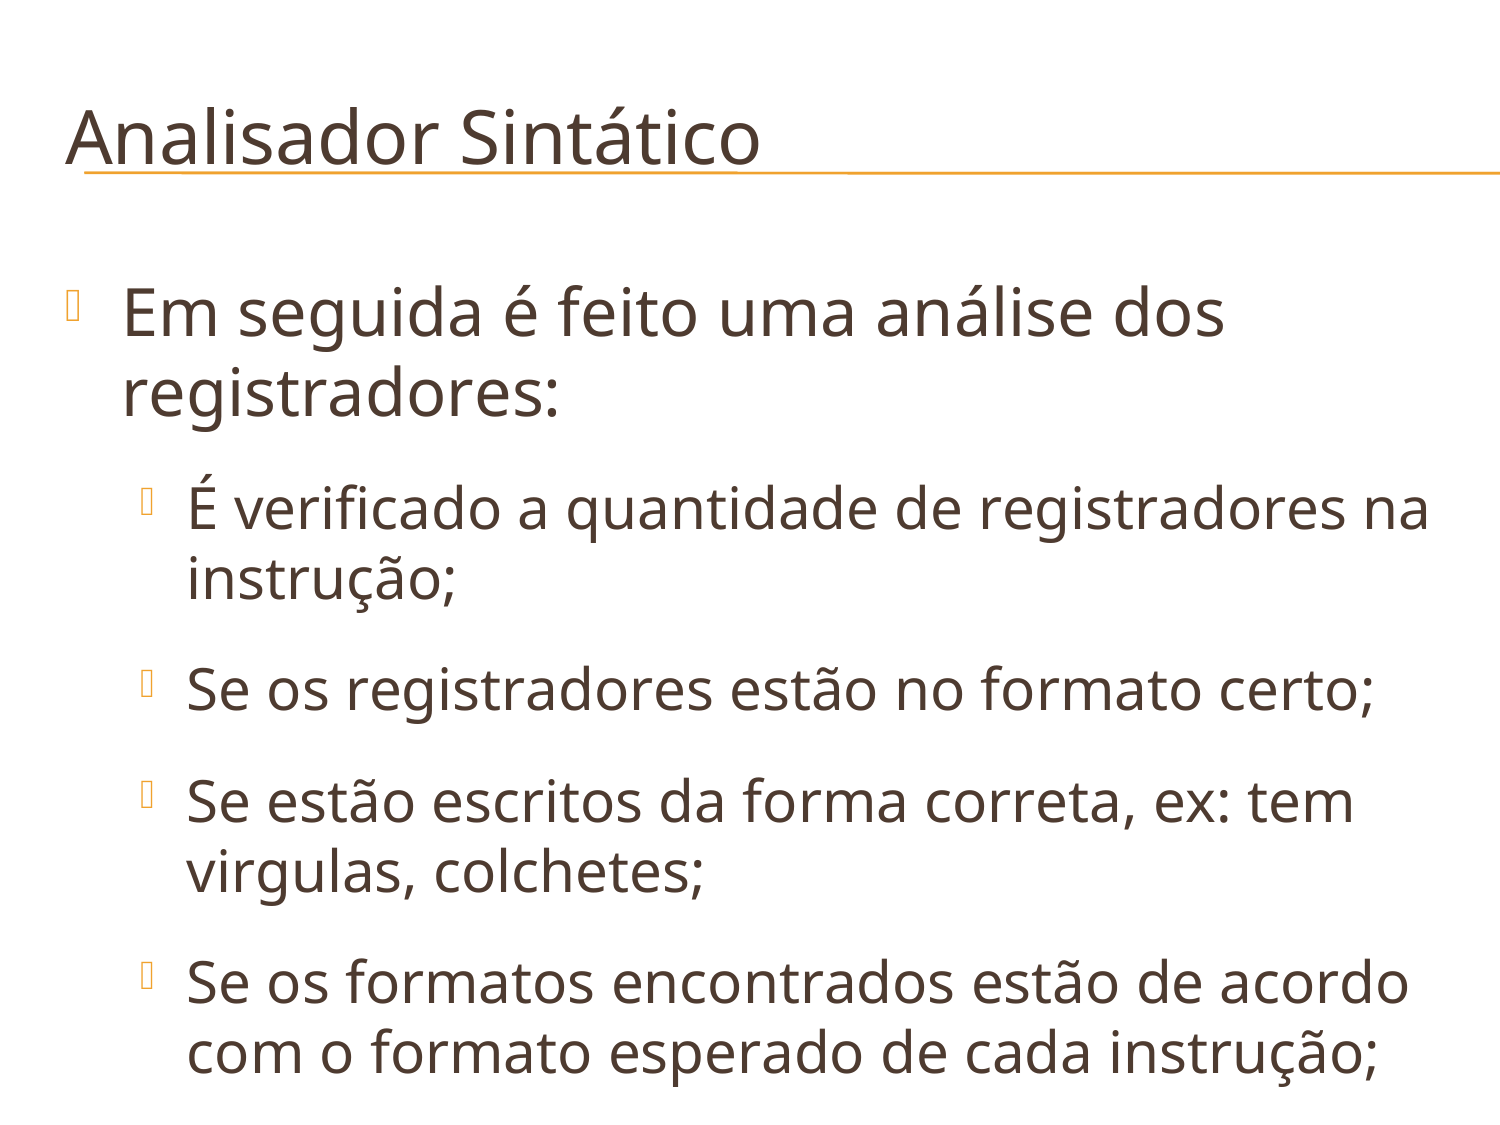

# Analisador Sintático
Em seguida é feito uma análise dos registradores:
É verificado a quantidade de registradores na instrução;
Se os registradores estão no formato certo;
Se estão escritos da forma correta, ex: tem virgulas, colchetes;
Se os formatos encontrados estão de acordo com o formato esperado de cada instrução;